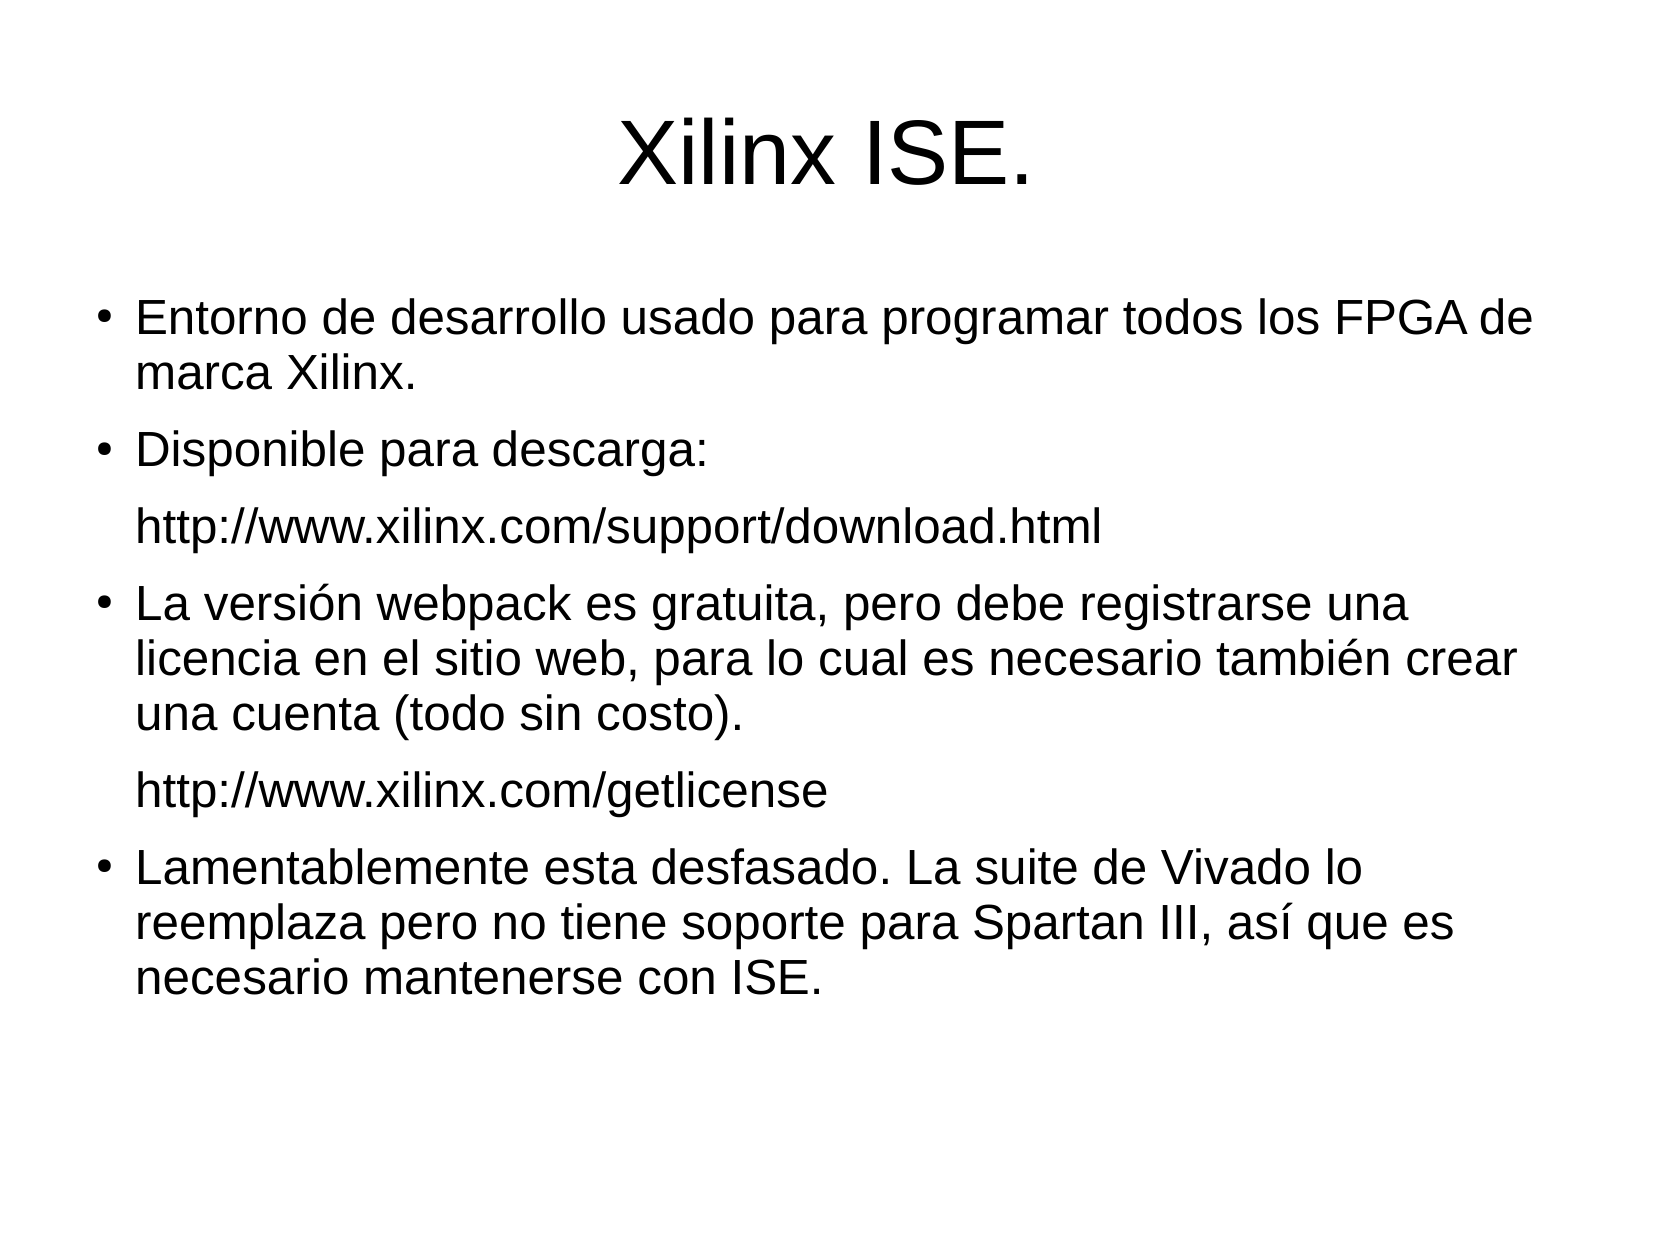

# Xilinx ISE.
Entorno de desarrollo usado para programar todos los FPGA de marca Xilinx.
Disponible para descarga:
http://www.xilinx.com/support/download.html
La versión webpack es gratuita, pero debe registrarse una licencia en el sitio web, para lo cual es necesario también crear una cuenta (todo sin costo).
http://www.xilinx.com/getlicense
Lamentablemente esta desfasado. La suite de Vivado lo reemplaza pero no tiene soporte para Spartan III, así que es necesario mantenerse con ISE.